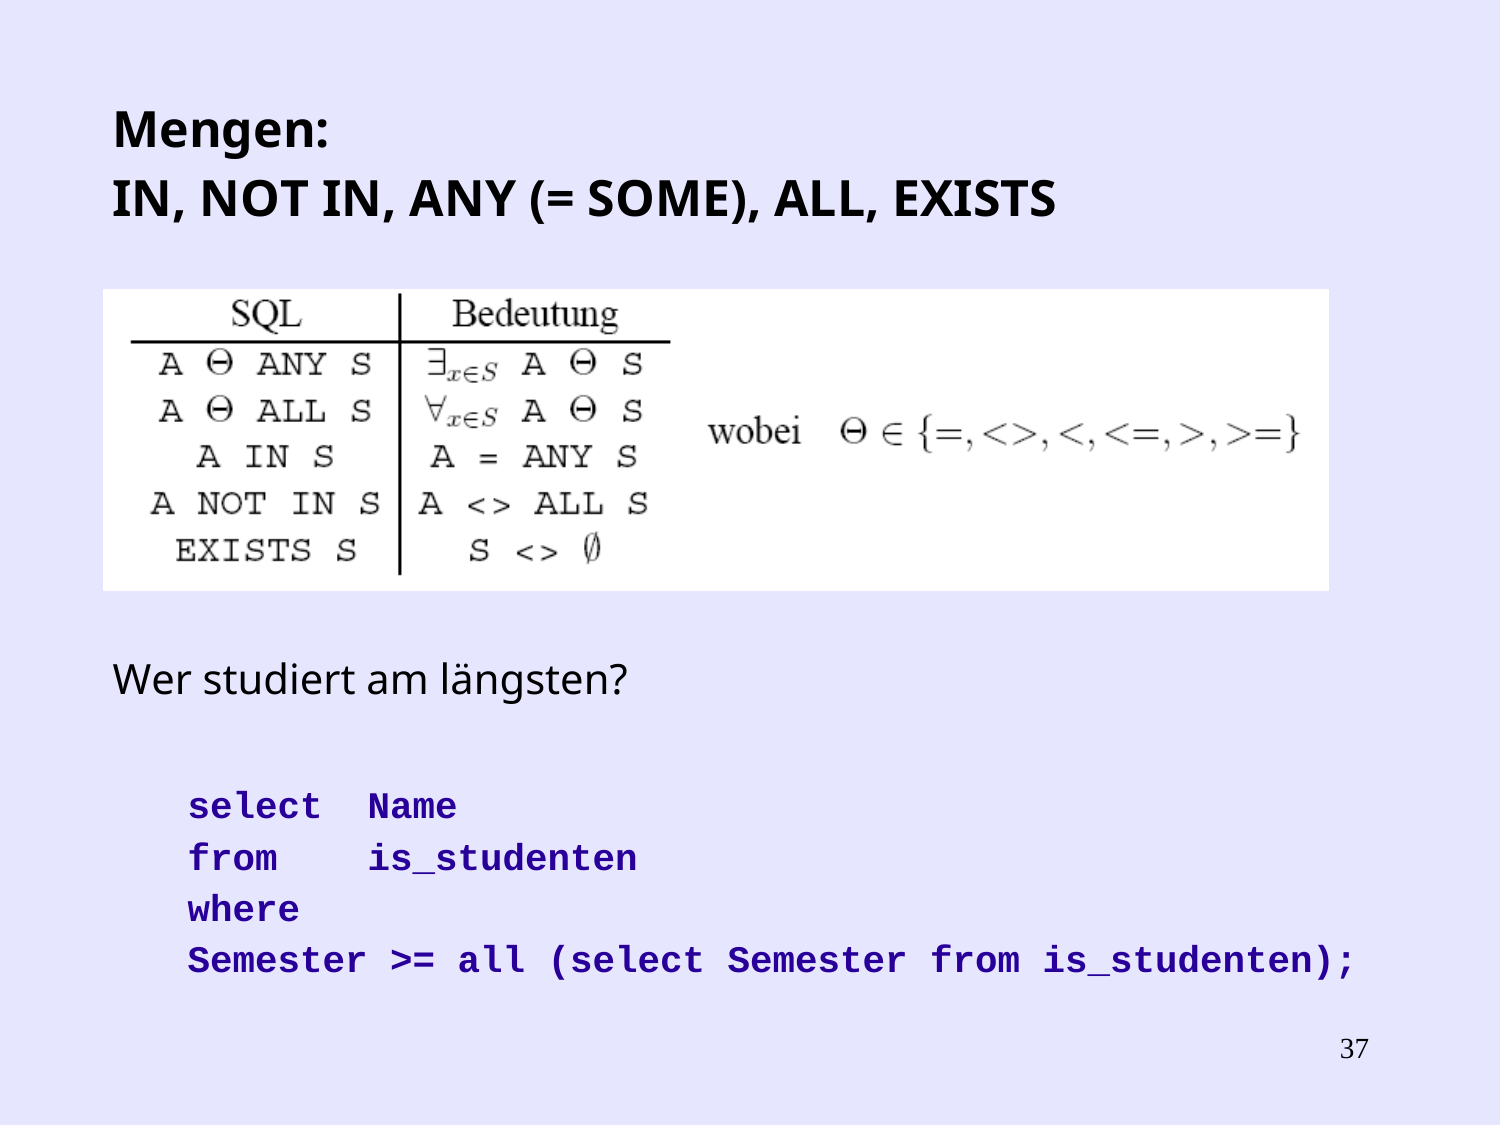

# Mengen: IN, NOT IN, ANY (= SOME), ALL, EXISTS
Wer studiert am längsten?
select Name
from is_studenten
where
Semester >= all (select Semester from is_studenten);
37